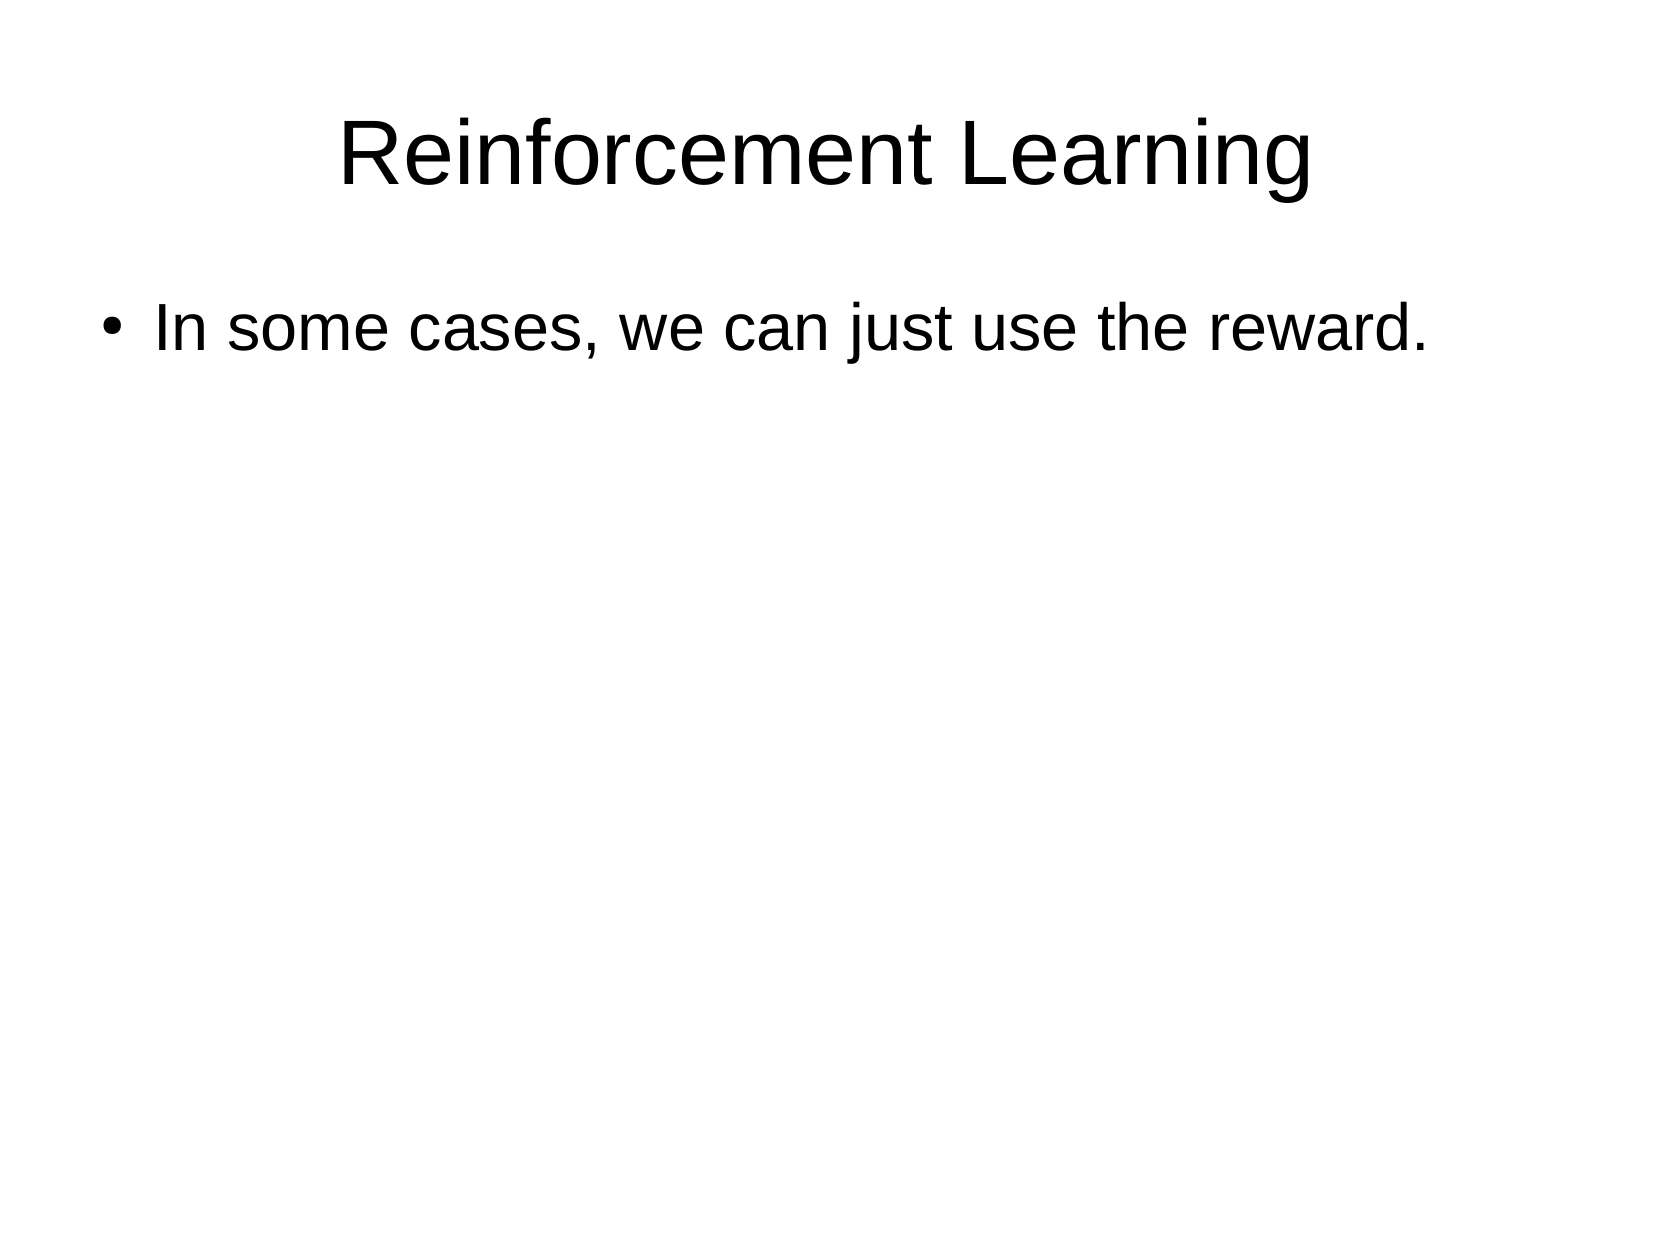

# Reinforcement Learning
In some cases, we can just use the reward.